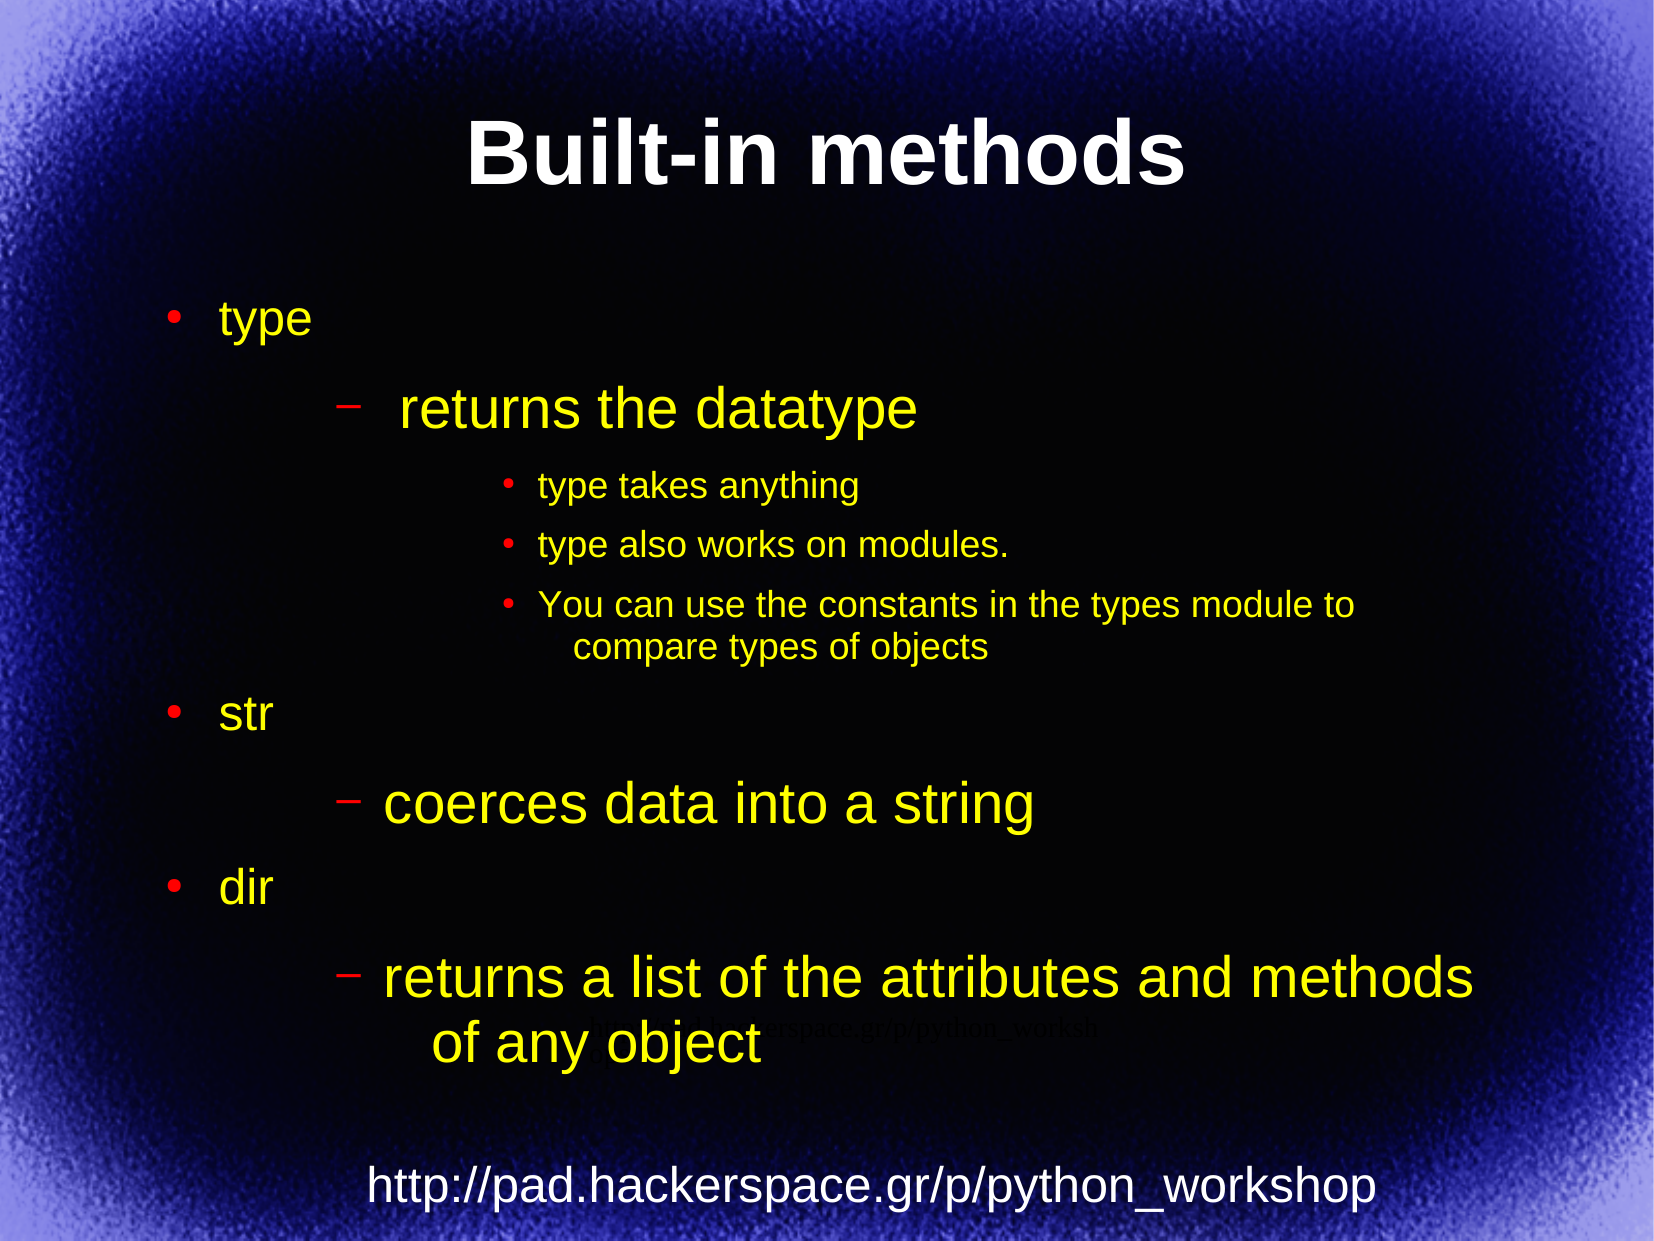

# Built-in methods
type
 returns the datatype
type takes anything
type also works on modules.
You can use the constants in the types module to compare types of objects
str
coerces data into a string
dir
returns a list of the attributes and methods of any object
http://pad.hackerspace.gr/p/python_workshops
http://pad.hackerspace.gr/p/python_workshop